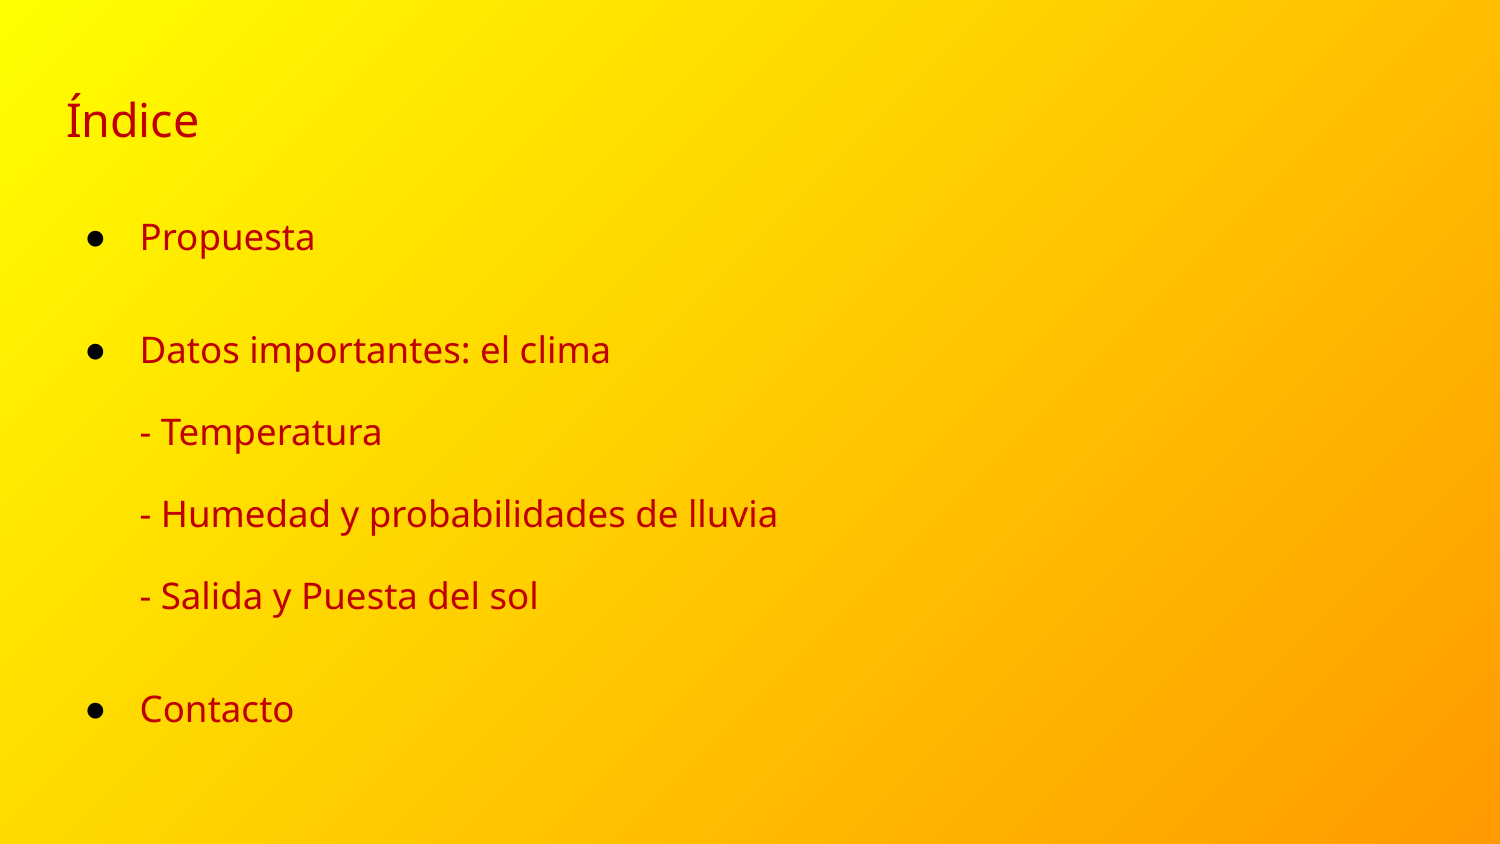

# Índice
Propuesta
Datos importantes: el clima
- Temperatura
- Humedad y probabilidades de lluvia
- Salida y Puesta del sol
Contacto